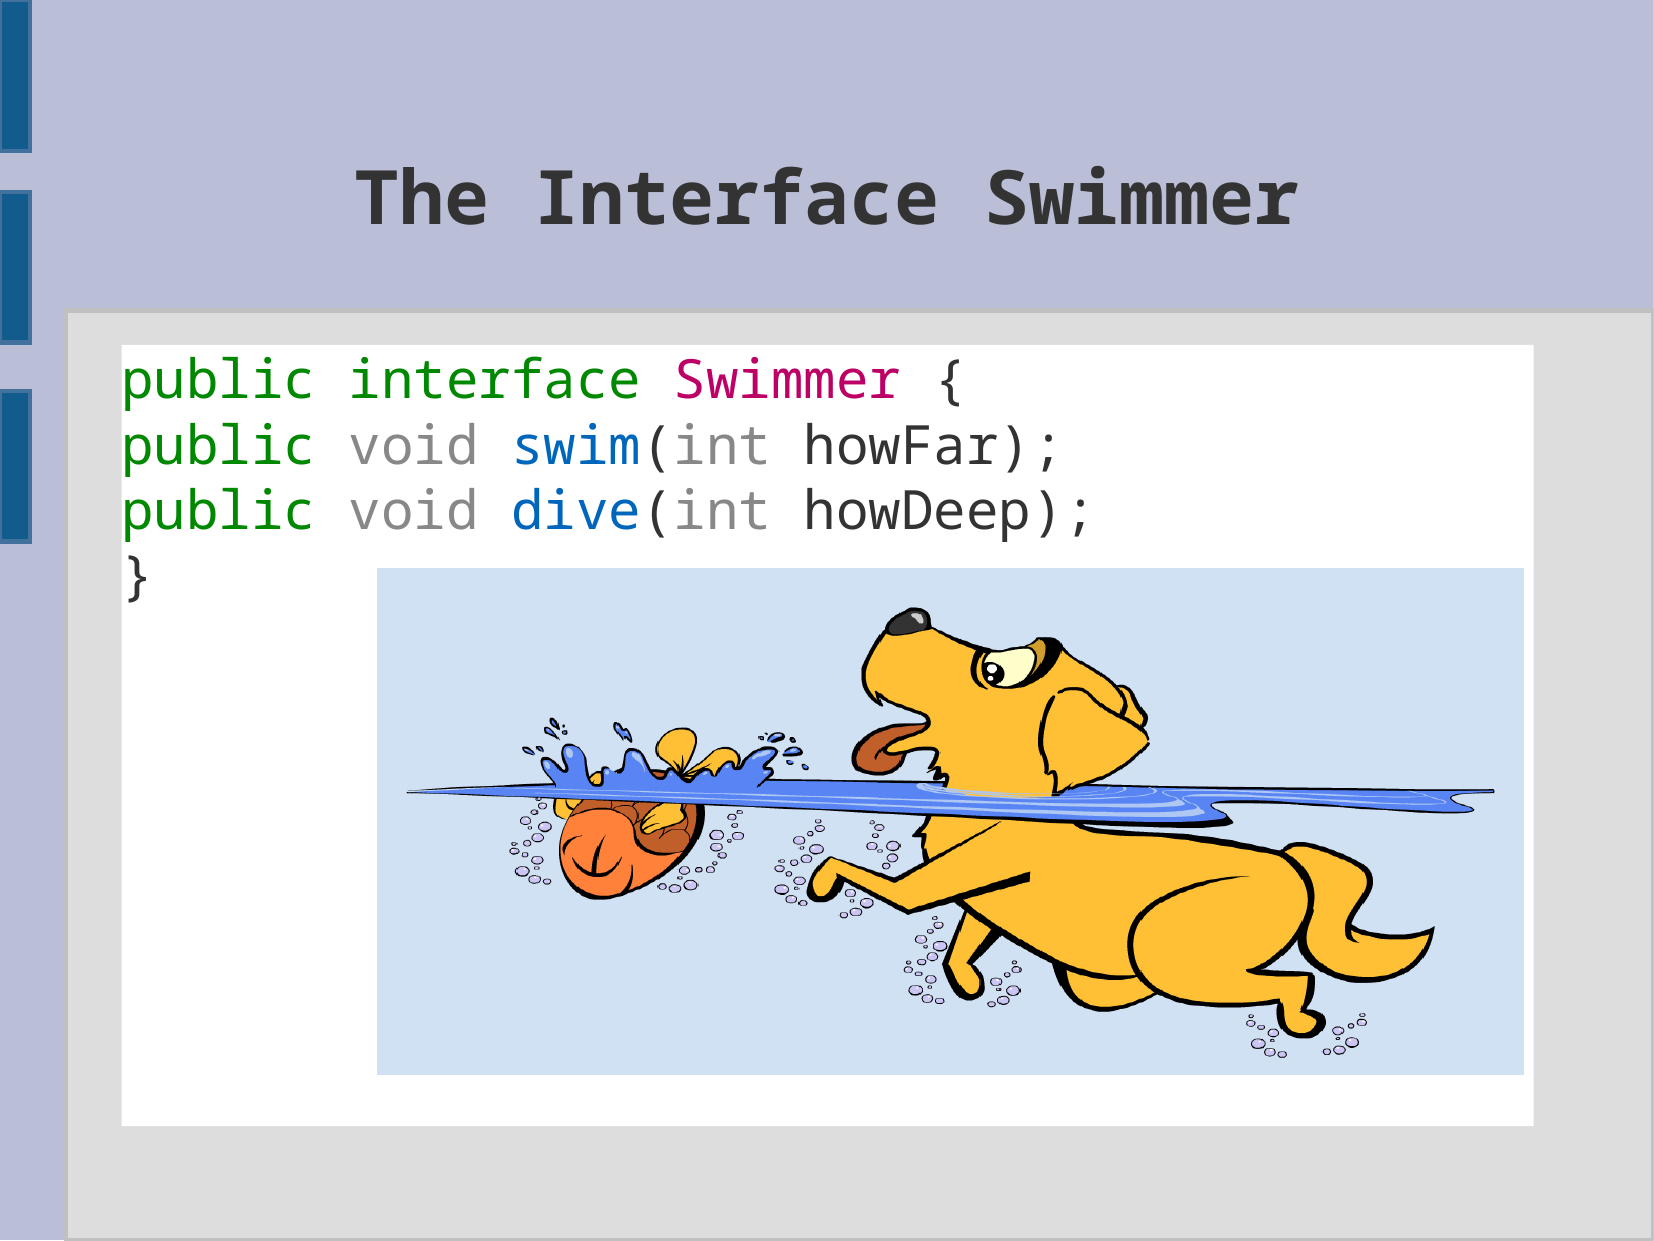

# The Interface Swimmer
public interface Swimmer {
public void swim(int howFar);
public void dive(int howDeep);
}